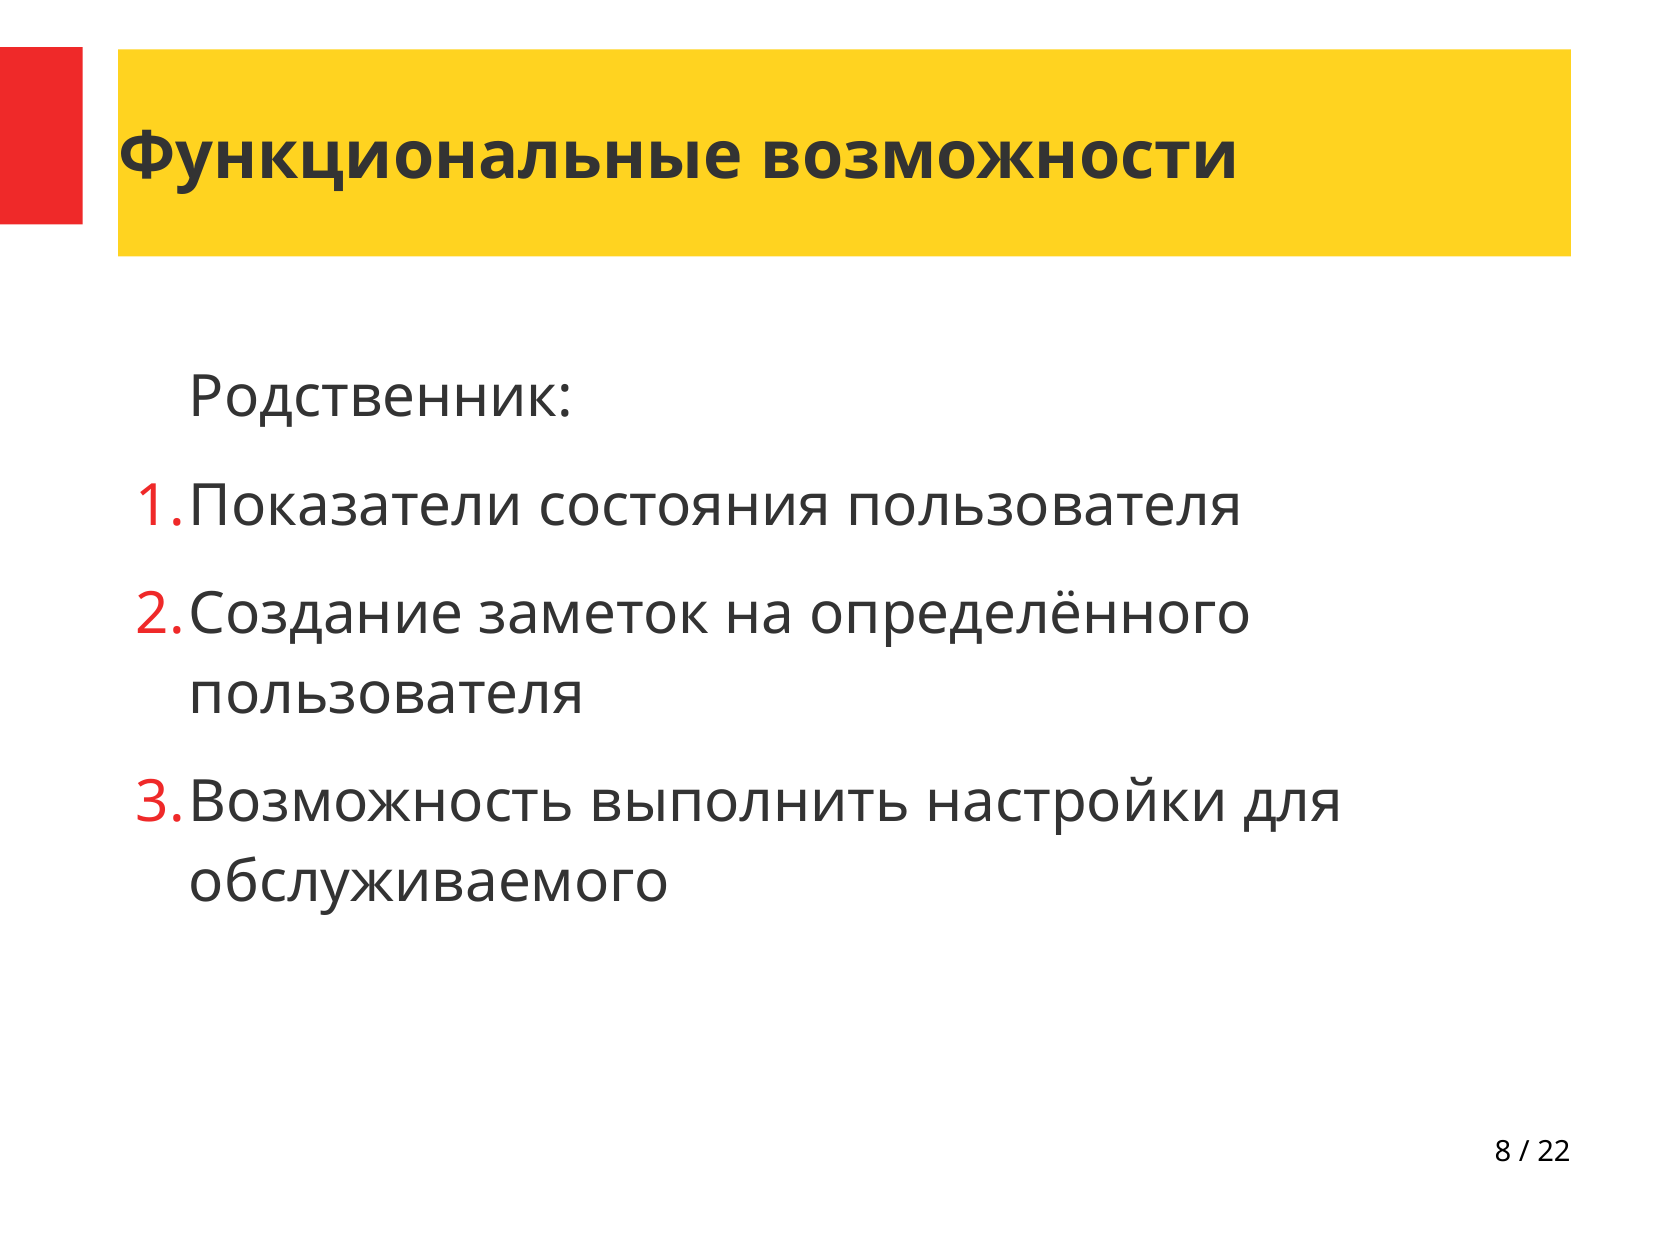

# Функциональные возможности
Родственник:
Показатели состояния пользователя
Создание заметок на определённого пользователя
Возможность выполнить настройки для обслуживаемого
8